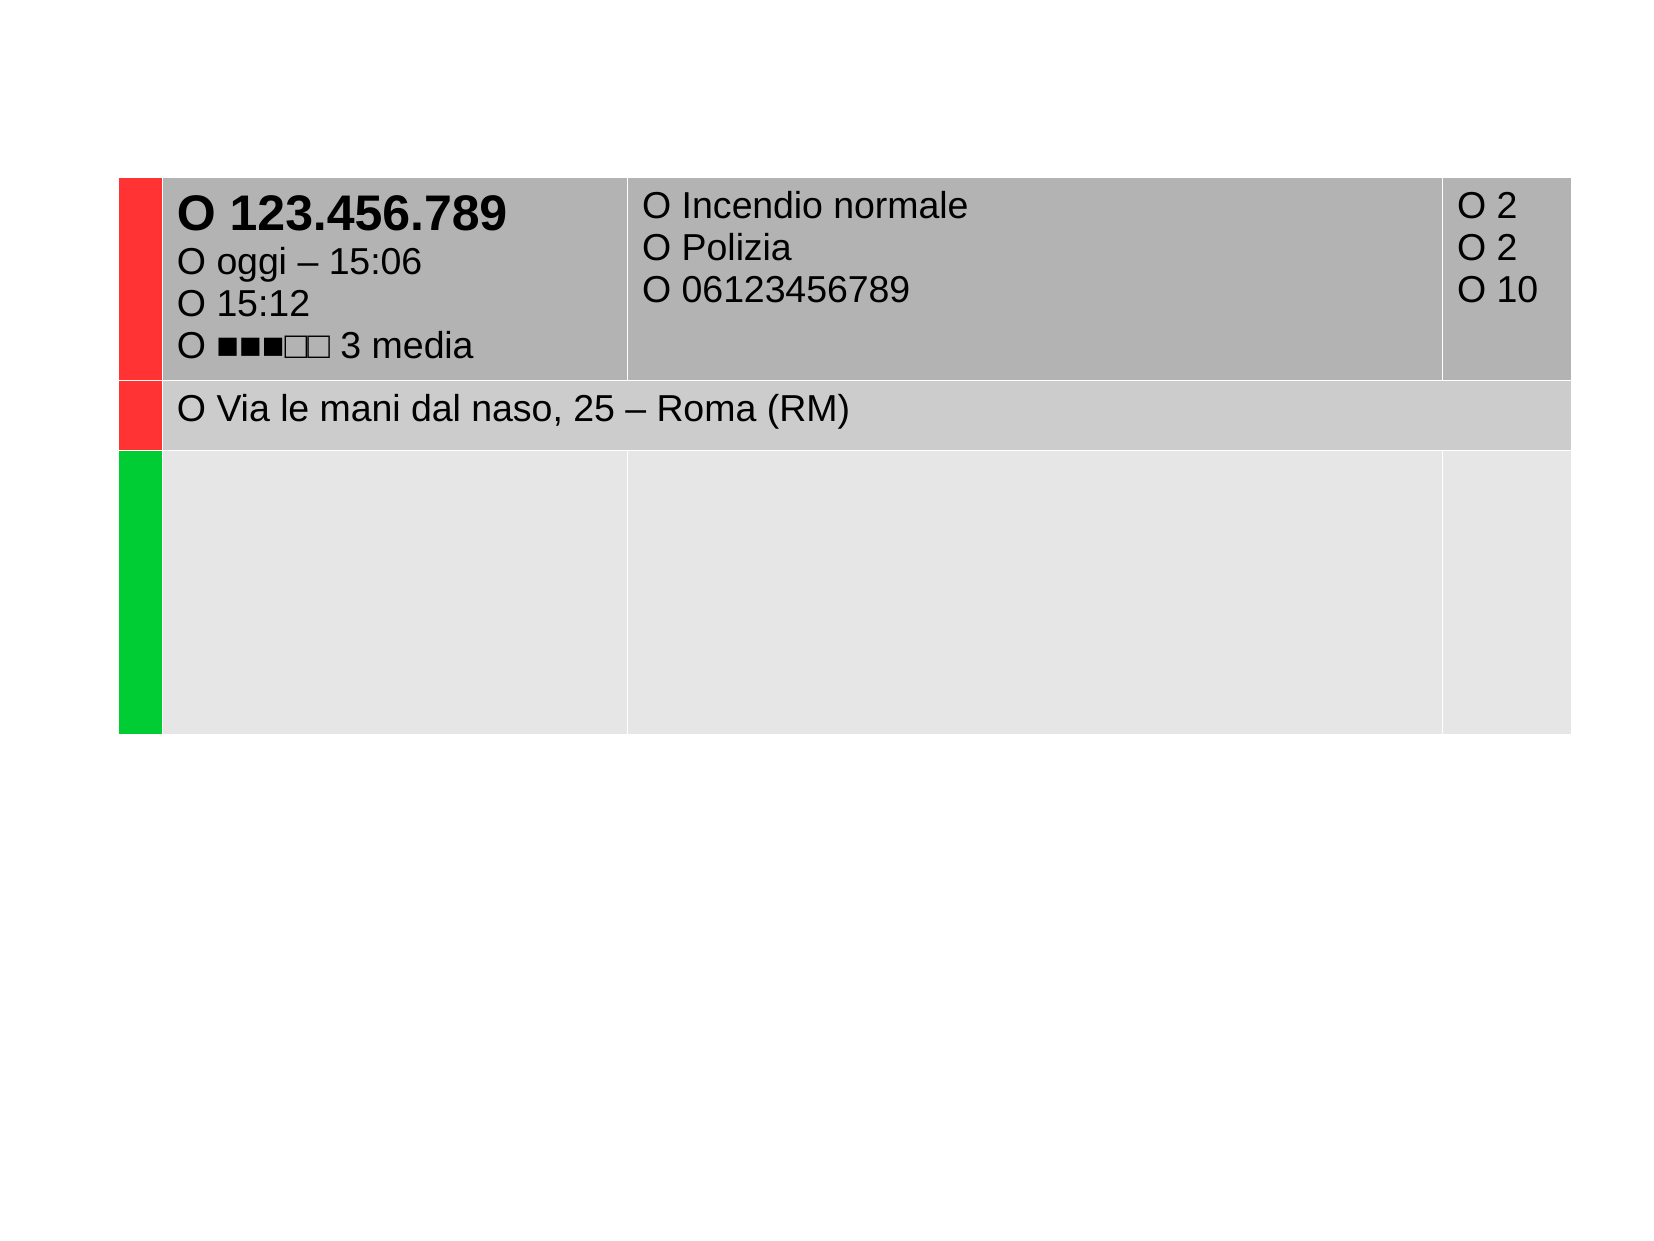

| | O 123.456.789 O oggi – 15:06 O 15:12 O ■■■□□ 3 media | O Incendio normale O Polizia O 06123456789 | O 2 O 2 O 10 |
| --- | --- | --- | --- |
| | O Via le mani dal naso, 25 – Roma (RM) | | |
| | | | |